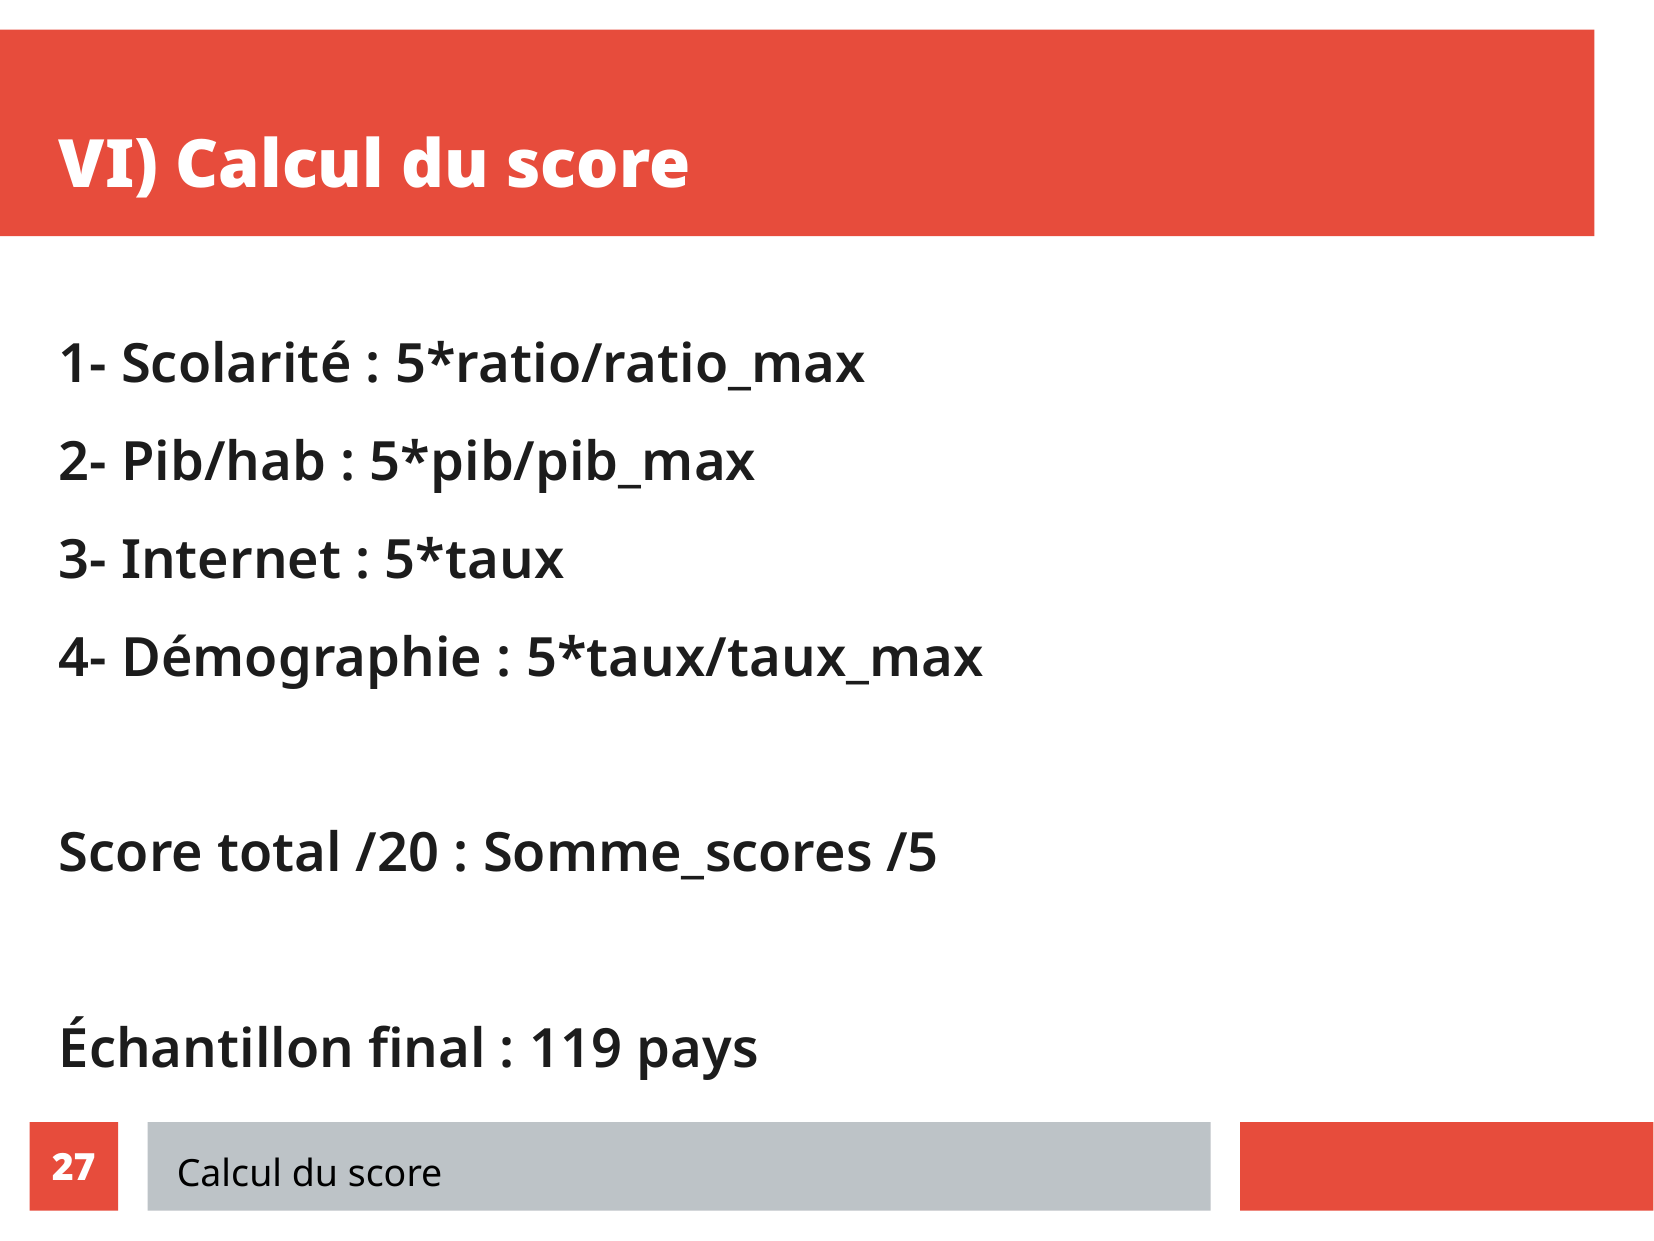

# VI) Calcul du score
1- Scolarité : 5*ratio/ratio_max
2- Pib/hab : 5*pib/pib_max
3- Internet : 5*taux
4- Démographie : 5*taux/taux_max
Score total /20 : Somme_scores /5
Échantillon final : 119 pays
27
Calcul du score